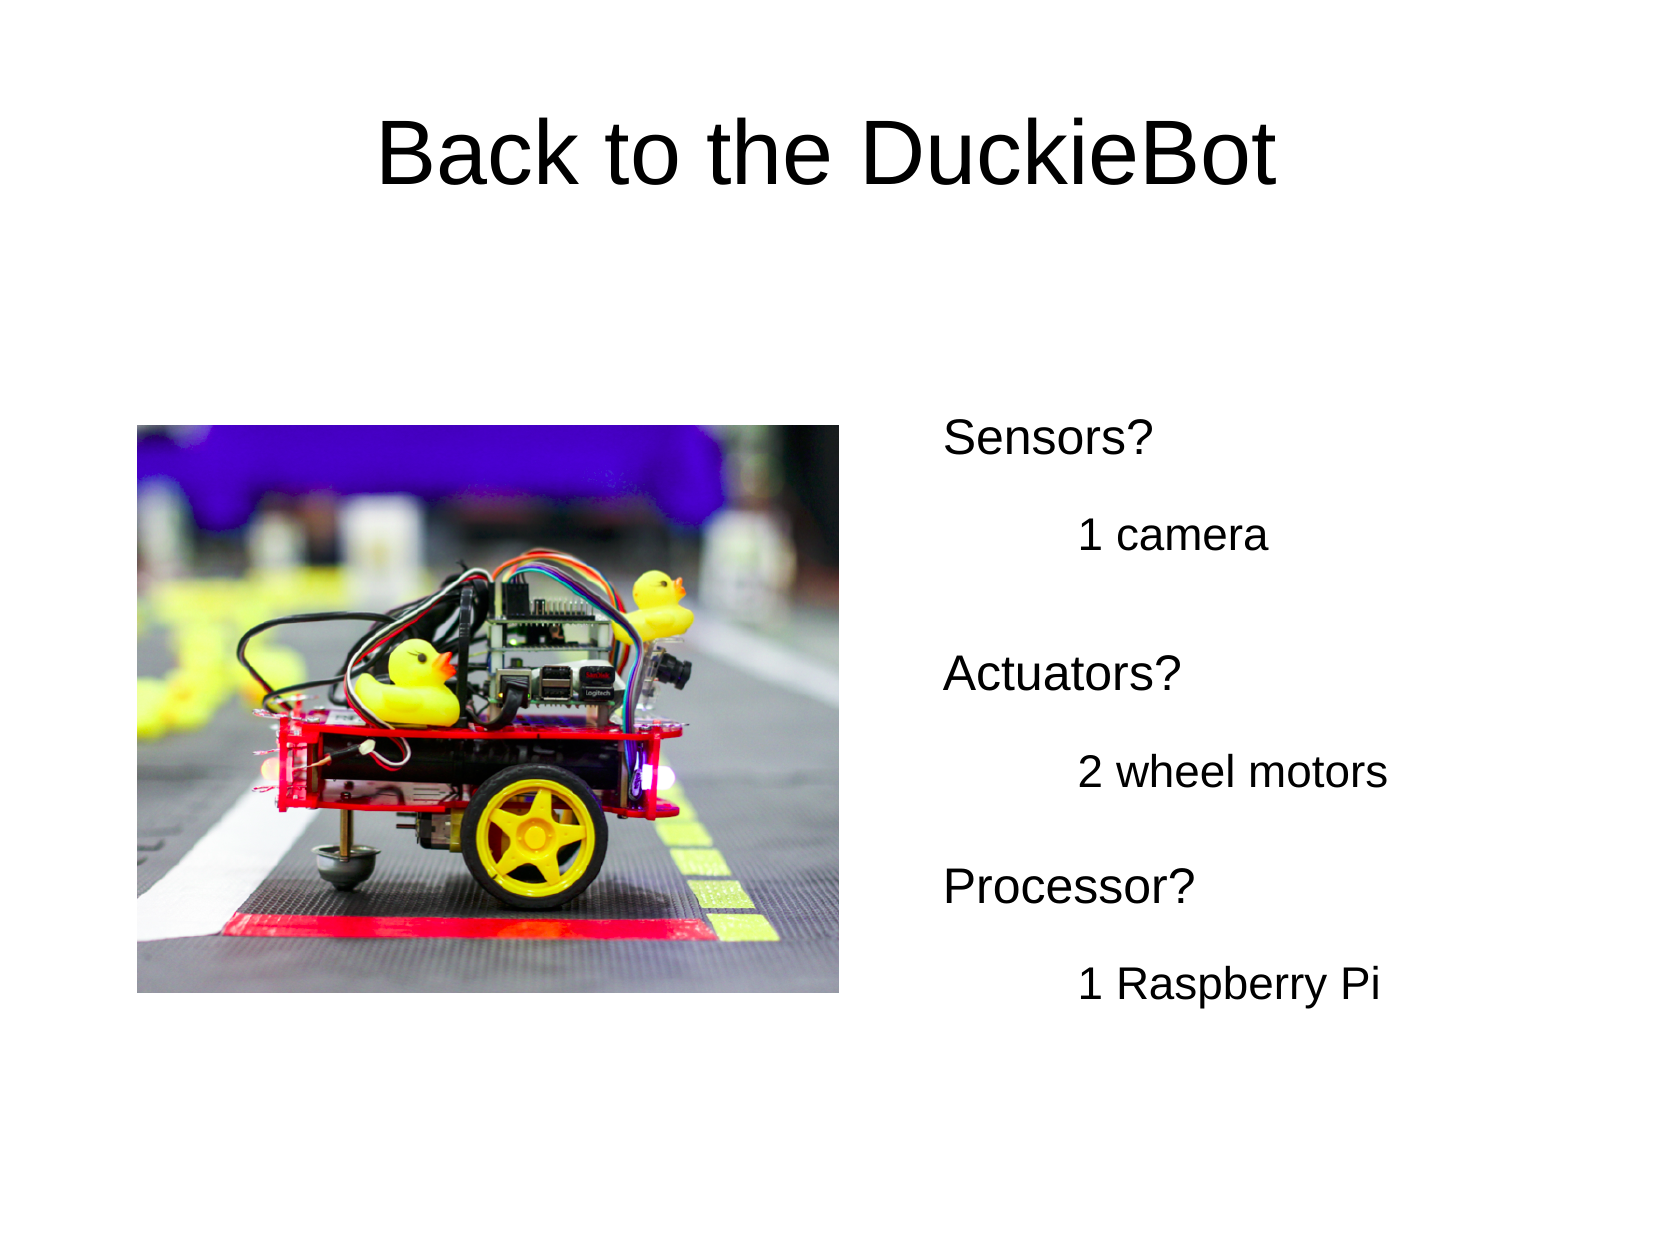

# Back to the DuckieBot
Sensors?
1 camera
Actuators?
2 wheel motors
Processor?
1 Raspberry Pi